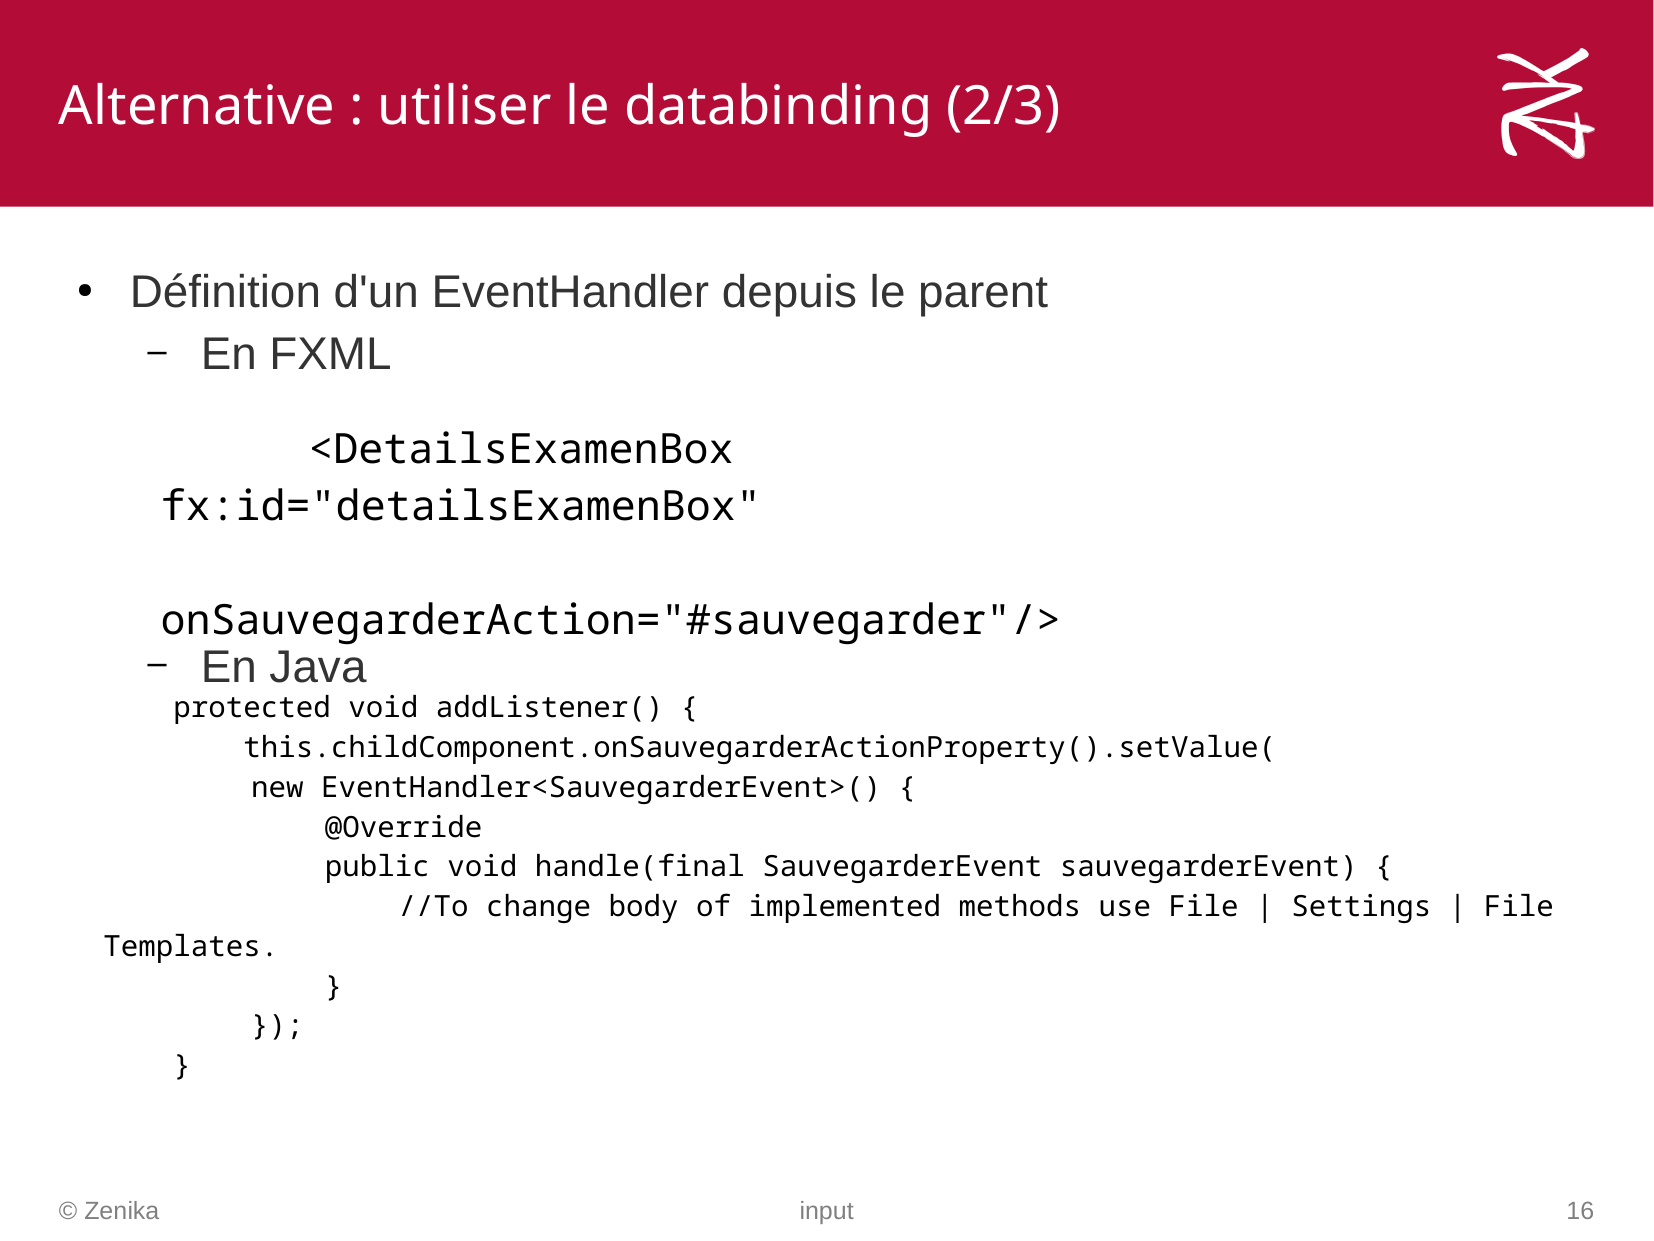

# Alternative : utiliser le databinding (2/3)
Définition d'un EventHandler depuis le parent
En FXML
En Java
		<DetailsExamenBox fx:id="detailsExamenBox"
				onSauvegarderAction="#sauvegarder"/>
 protected void addListener() {
 this.childComponent.onSauvegarderActionProperty().setValue(
		new EventHandler<SauvegarderEvent>() {
 	@Override
 	public void handle(final SauvegarderEvent sauvegarderEvent) {
 	//To change body of implemented methods use File | Settings | File Templates.
 	}
 	});
 }